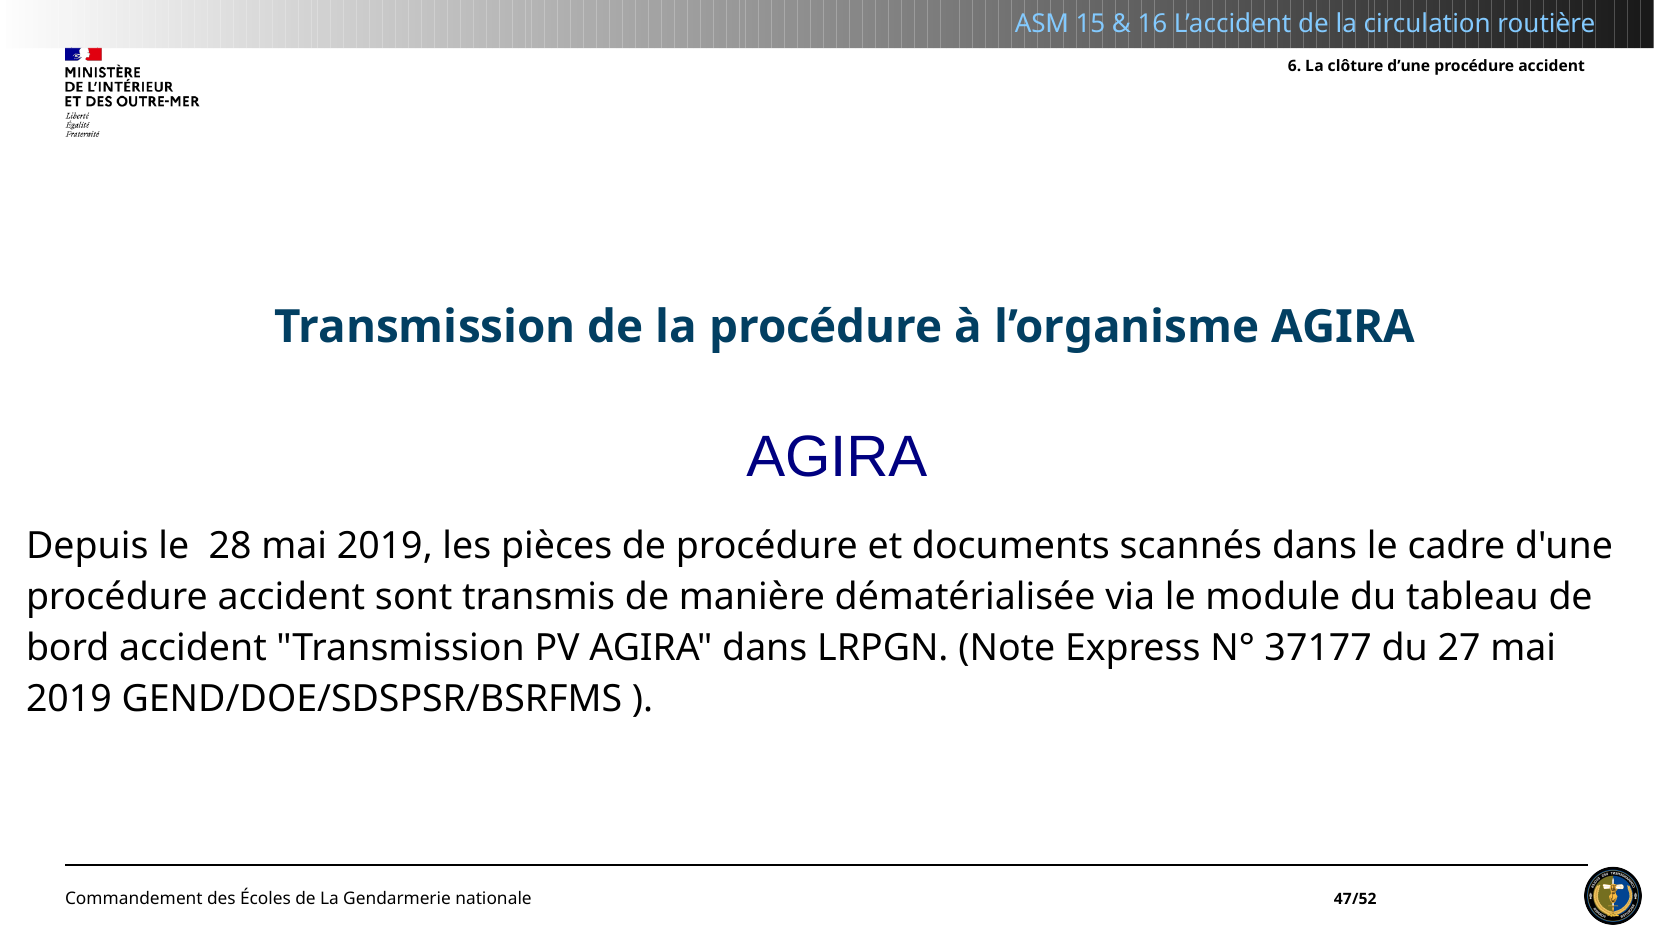

# 6. La clôture d’une procédure accident
Transmission de la procédure à l’organisme AGIRA
AGIRA
Depuis le 28 mai 2019, les pièces de procédure et documents scannés dans le cadre d'une procédure accident sont transmis de manière dématérialisée via le module du tableau de bord accident "Transmission PV AGIRA" dans LRPGN. (Note Express N° 37177 du 27 mai 2019 GEND/DOE/SDSPSR/BSRFMS ).